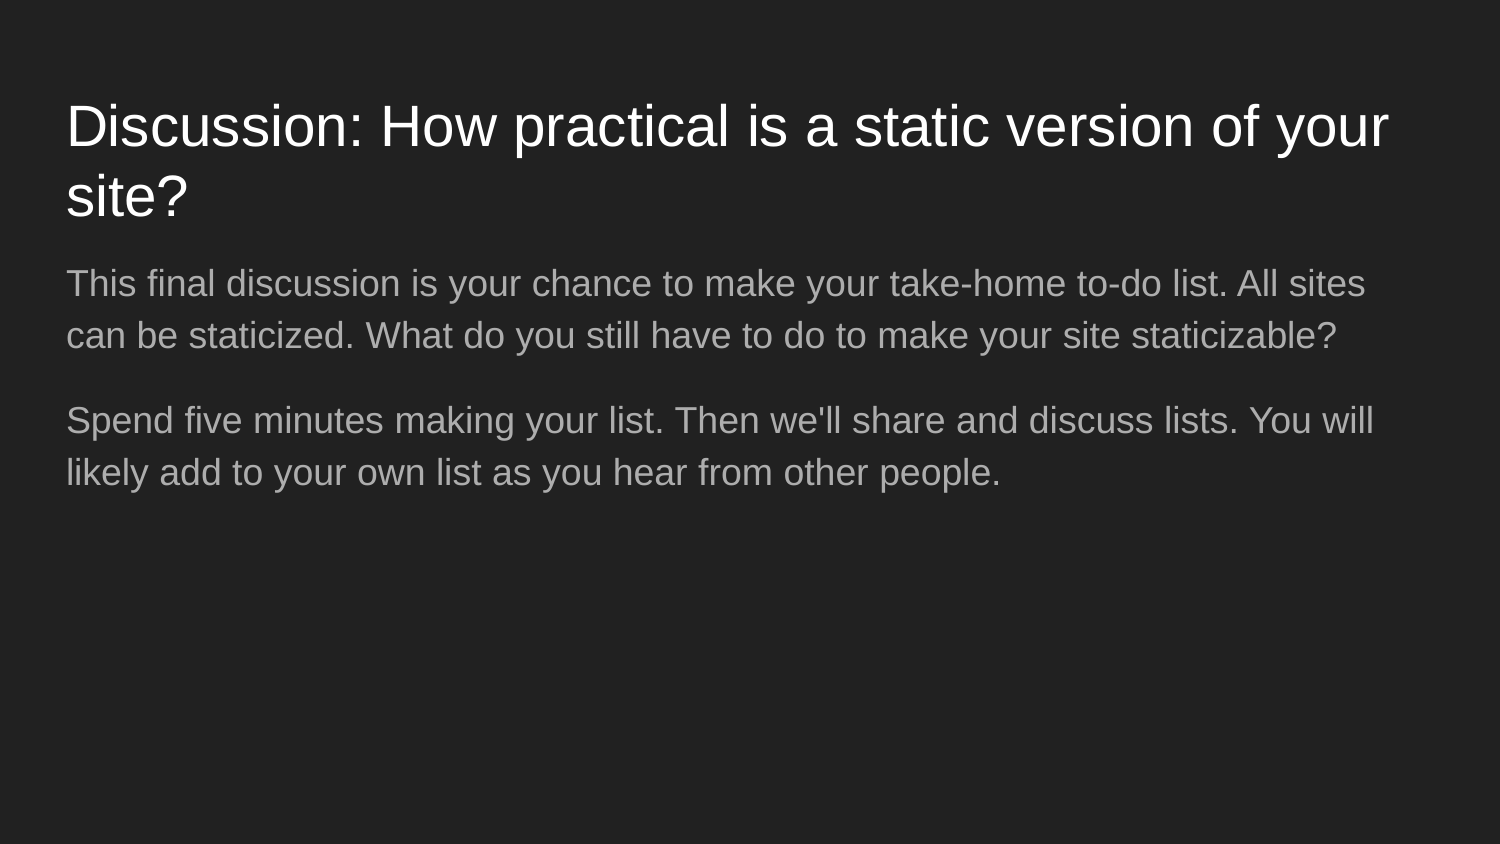

# Discussion: How practical is a static version of your site?
This final discussion is your chance to make your take-home to-do list. All sites can be staticized. What do you still have to do to make your site staticizable?
Spend five minutes making your list. Then we'll share and discuss lists. You will likely add to your own list as you hear from other people.